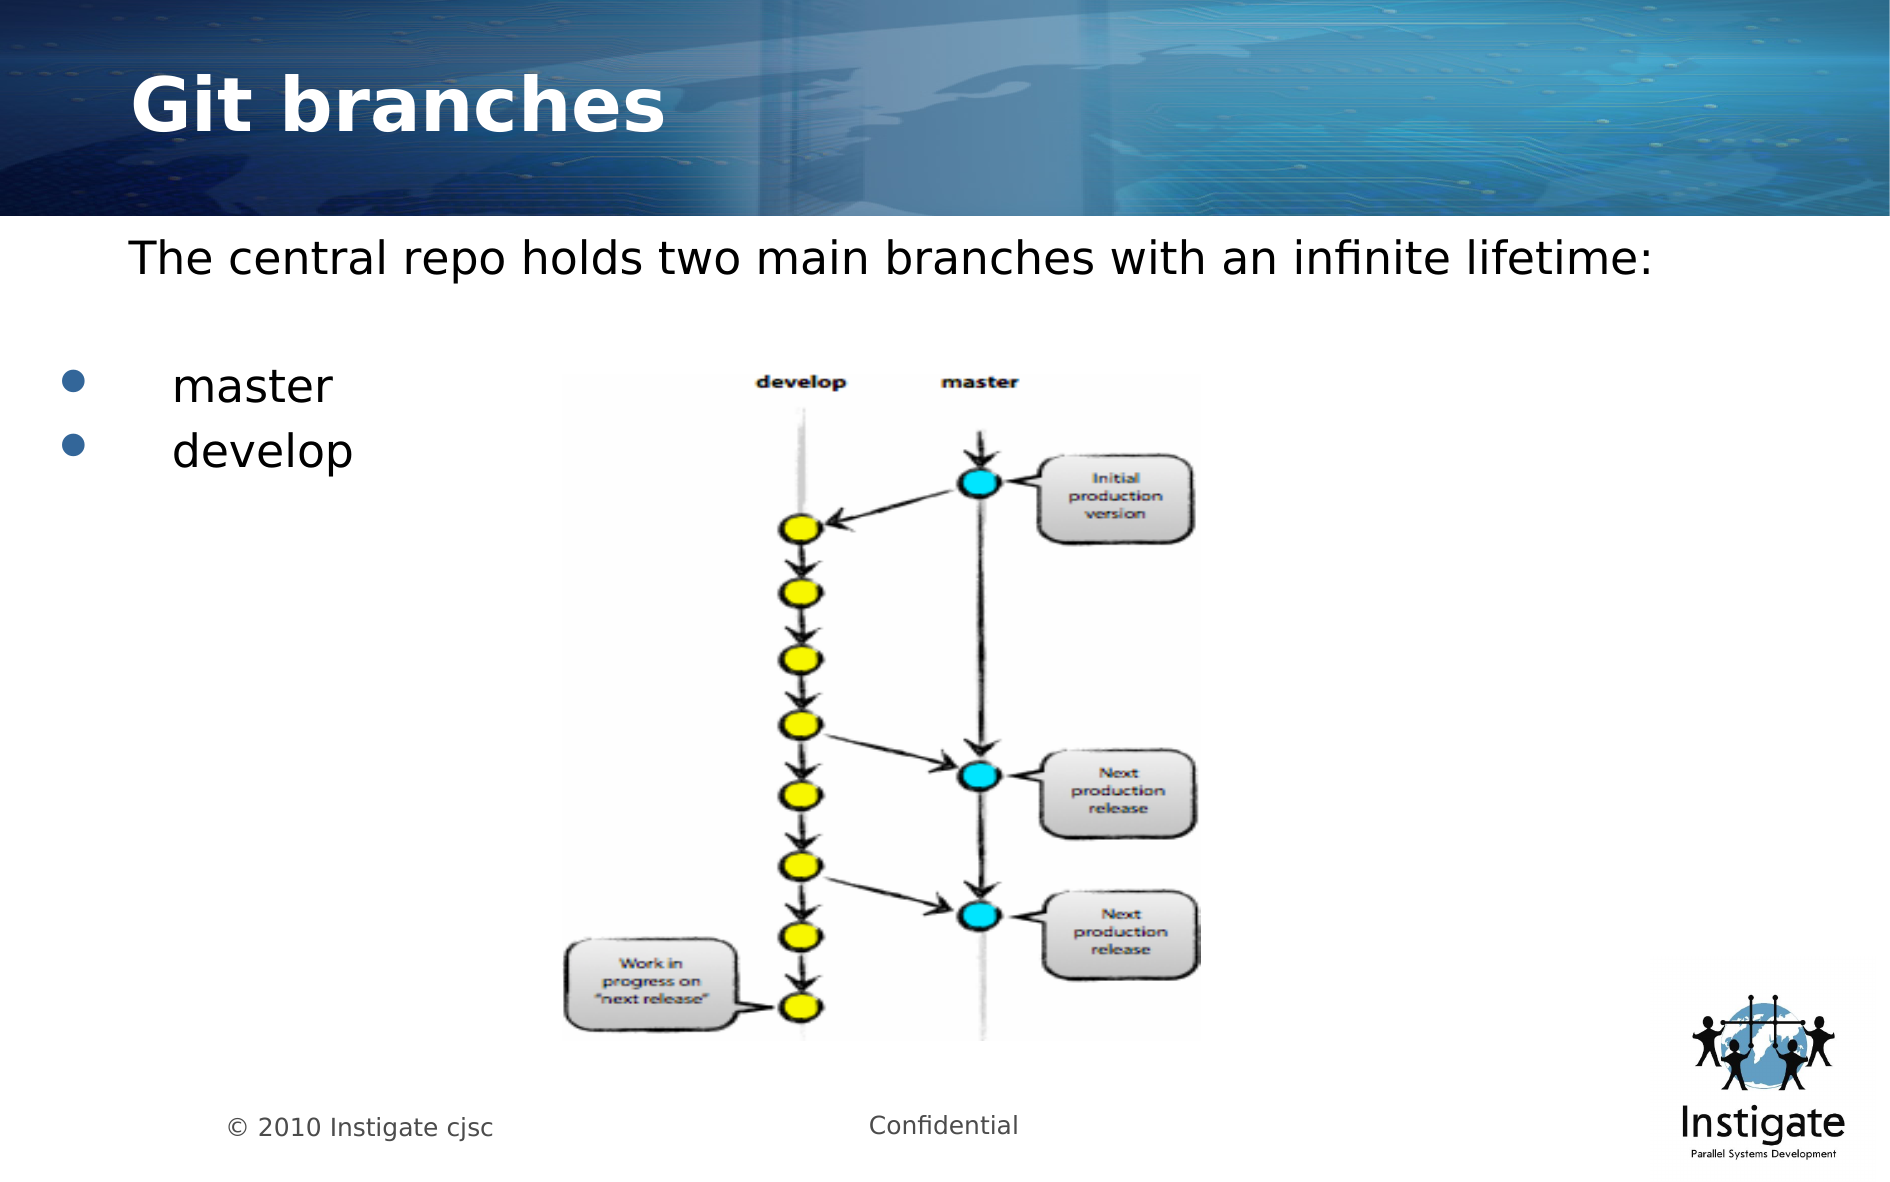

# Git branches
 The central repo holds two main branches with an infinite lifetime:
 master
 develop